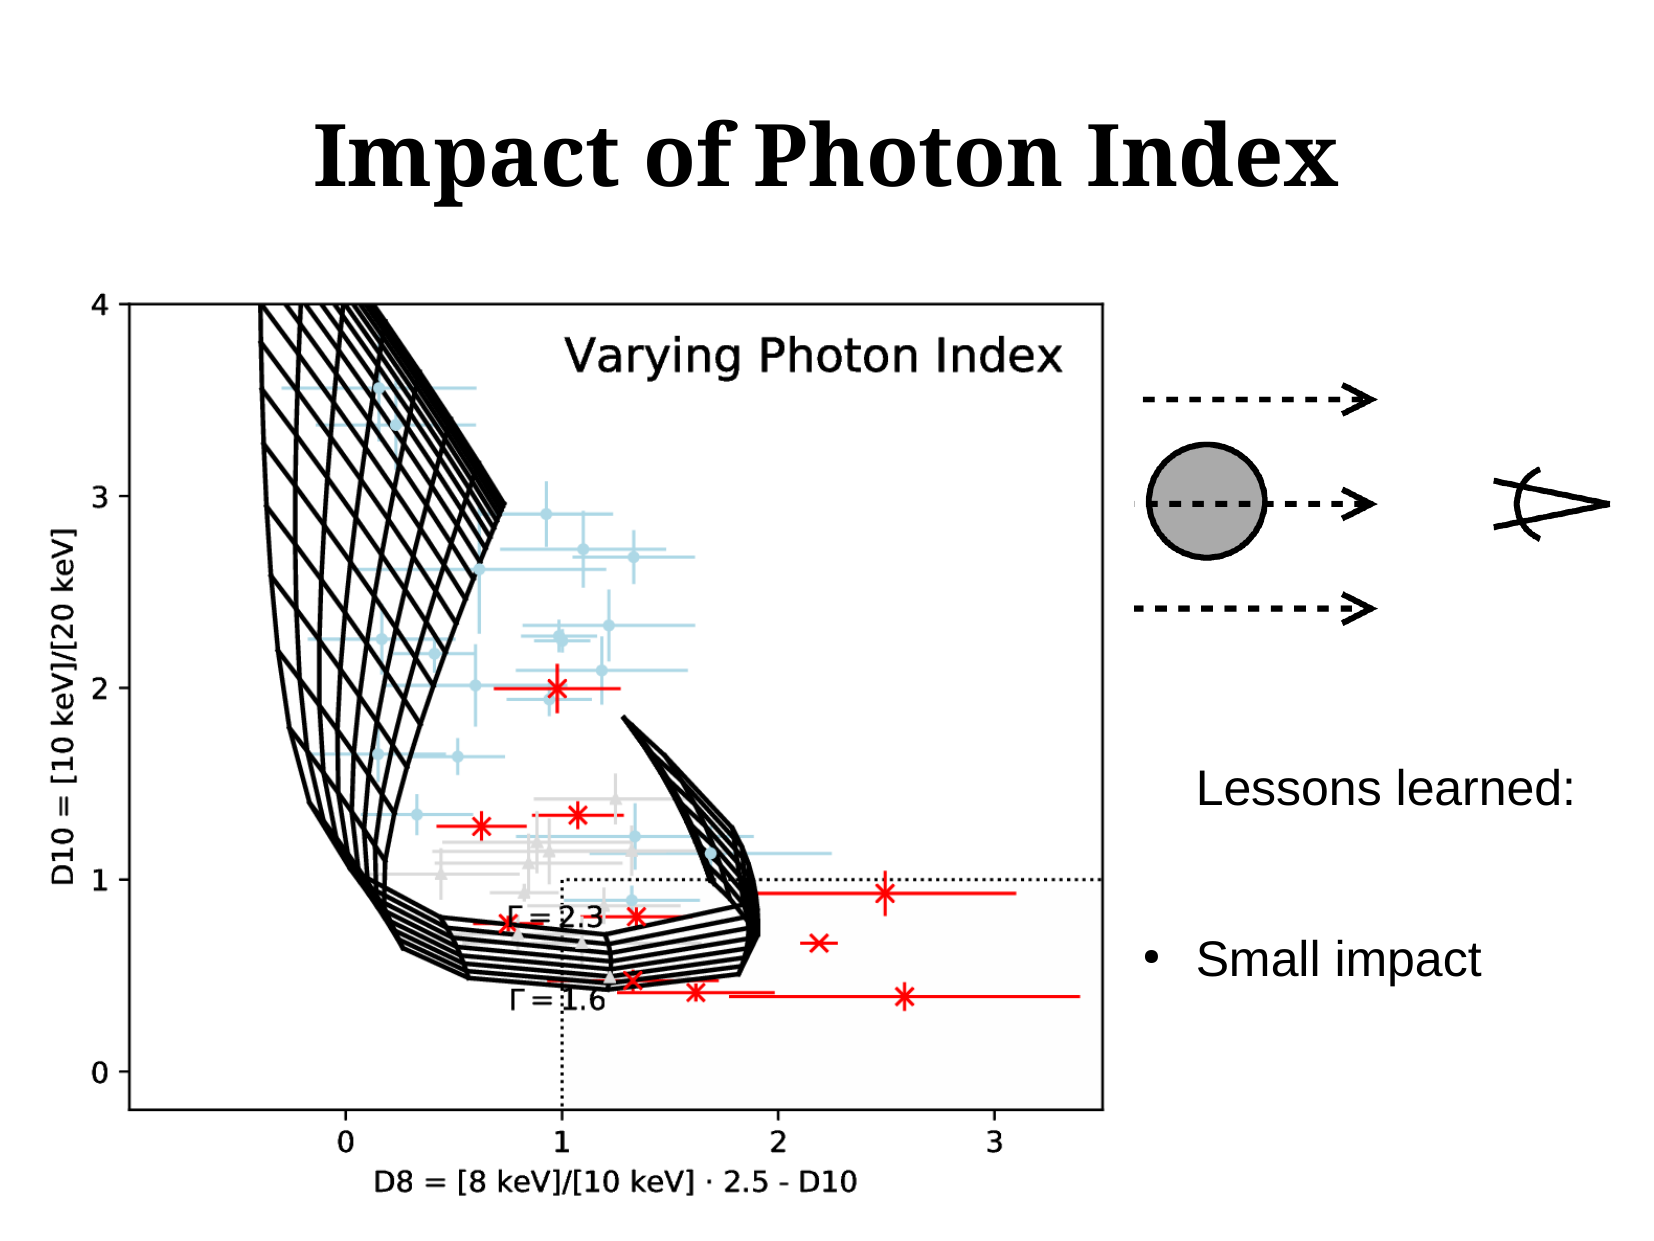

# Impact of Photon Index
Lessons learned:
Small impact